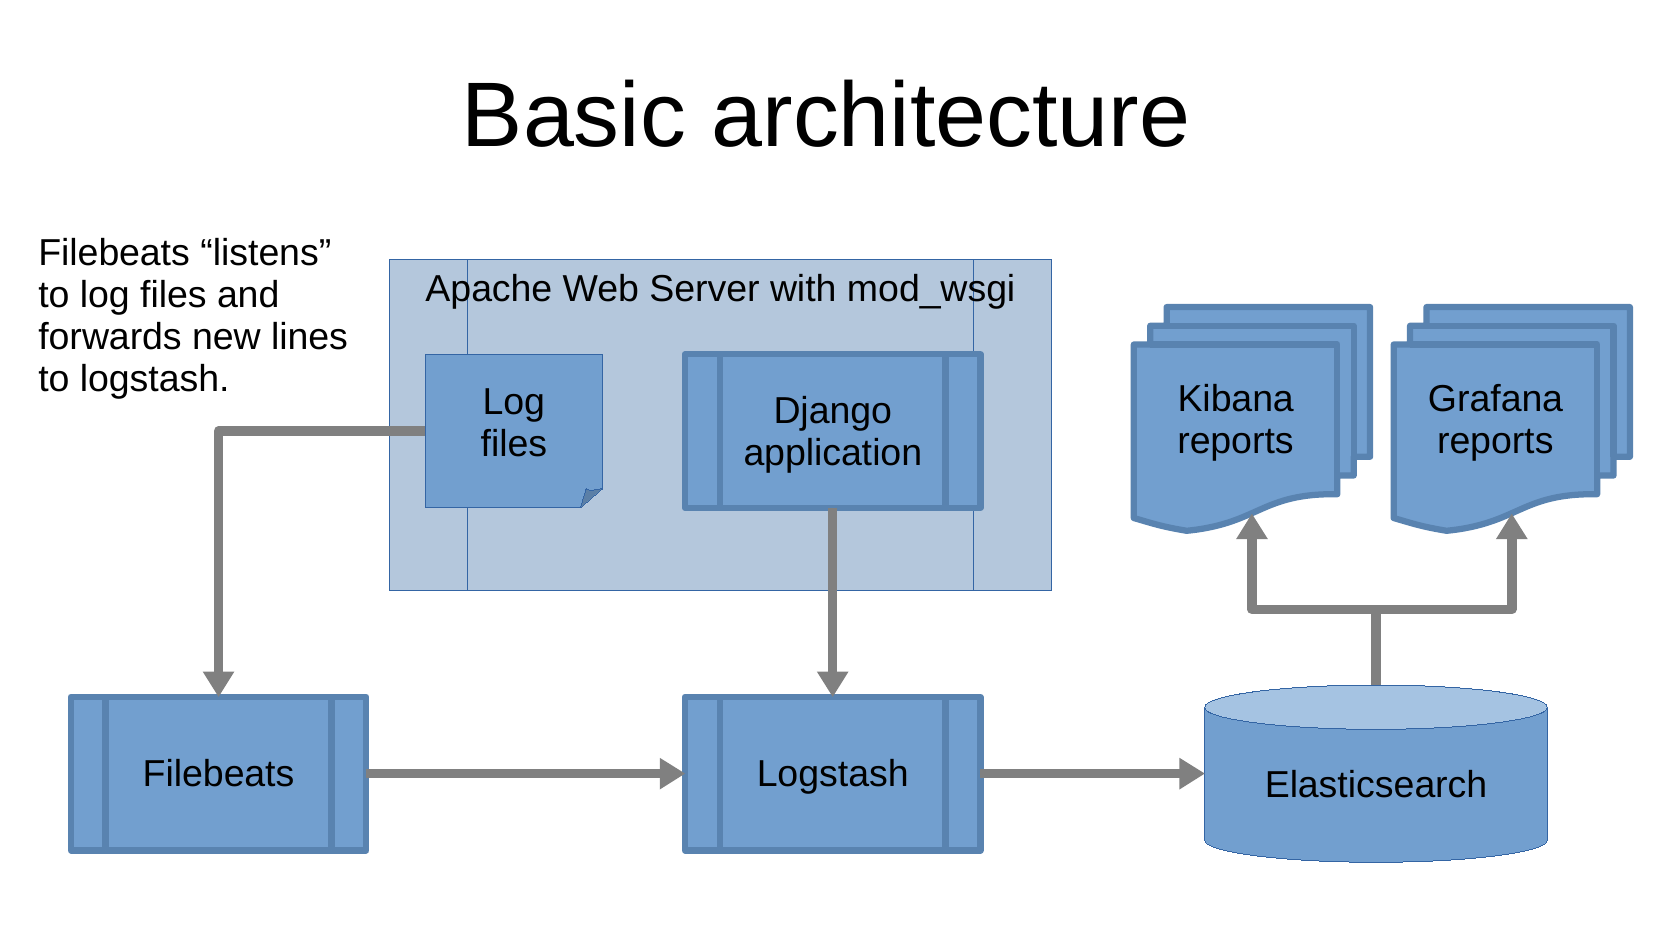

# Basic architecture
Filebeats “listens” to log files and forwards new lines to logstash.
Apache Web Server with mod_wsgi
Kibana
reports
Grafana
reports
Log
files
Django
application
Elasticsearch
Filebeats
Logstash